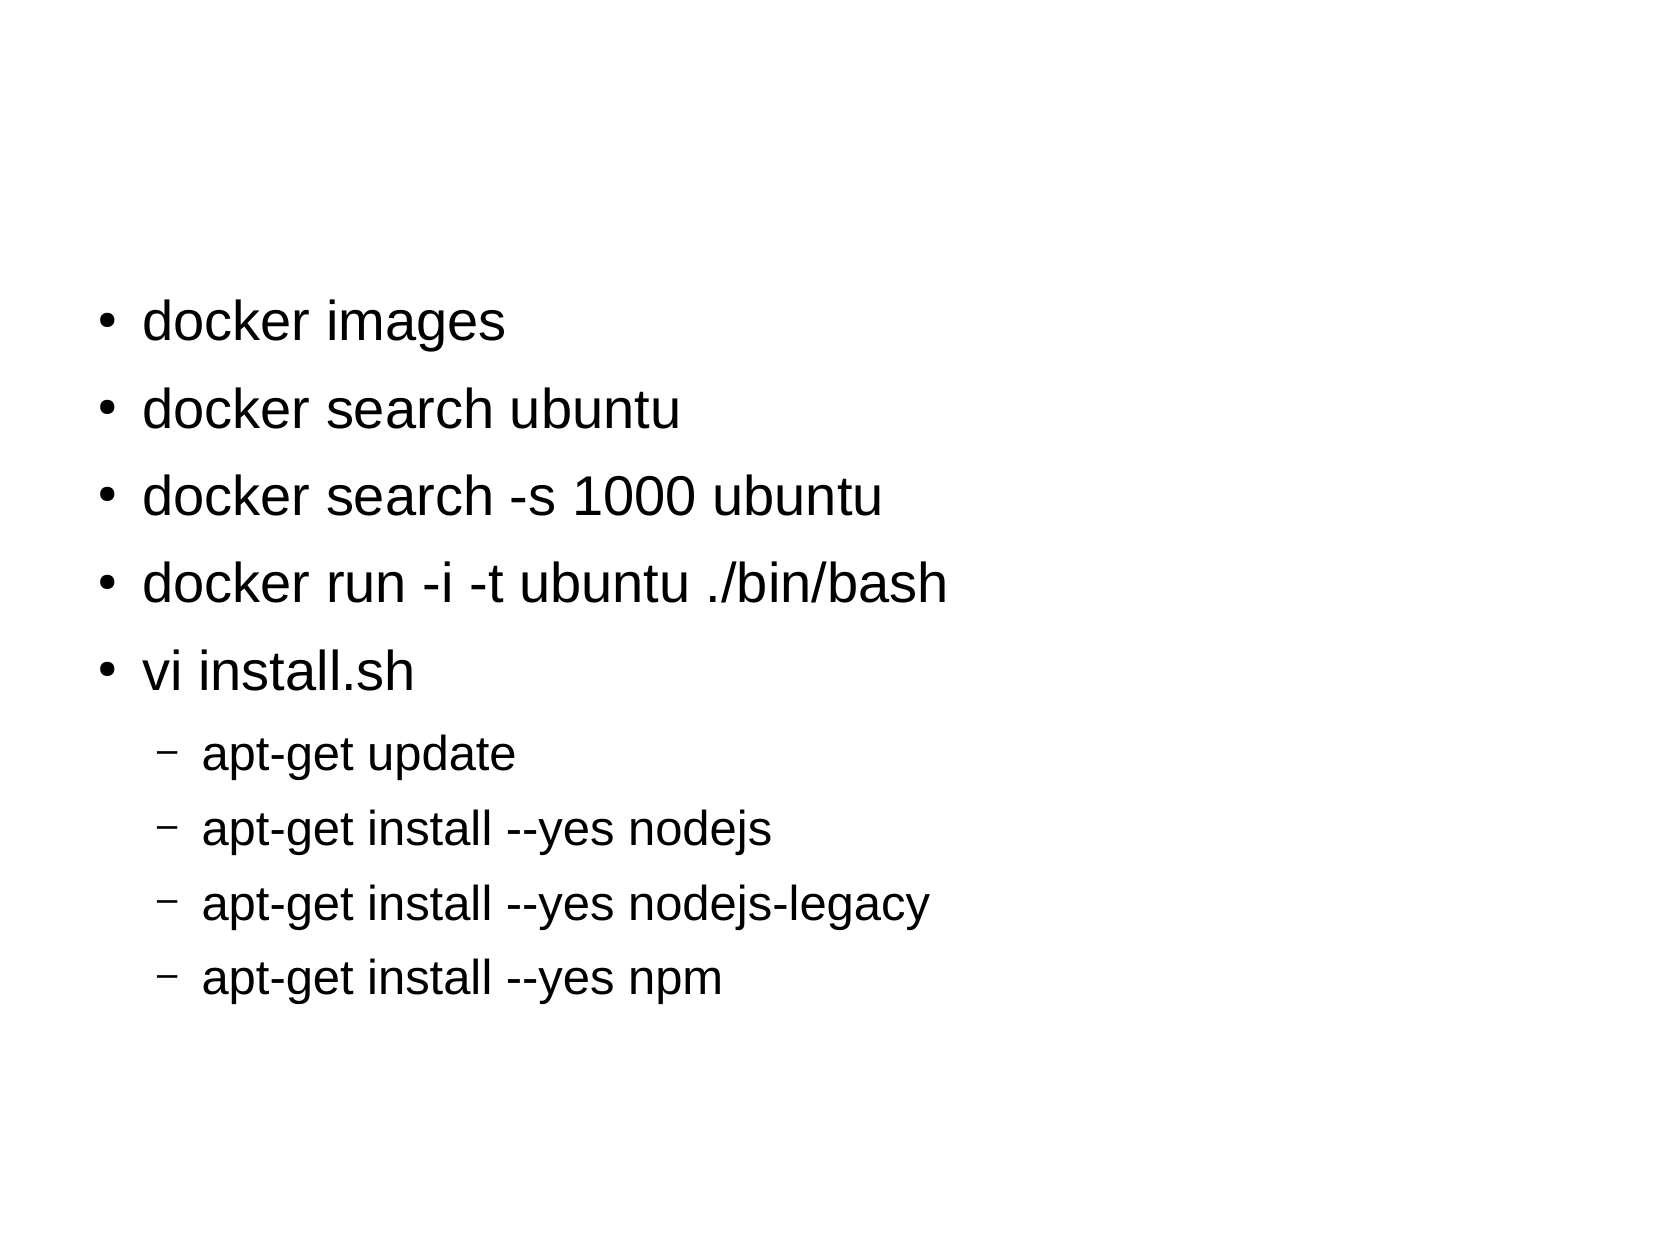

#
docker images
docker search ubuntu
docker search -s 1000 ubuntu
docker run -i -t ubuntu ./bin/bash
vi install.sh
apt-get update
apt-get install --yes nodejs
apt-get install --yes nodejs-legacy
apt-get install --yes npm